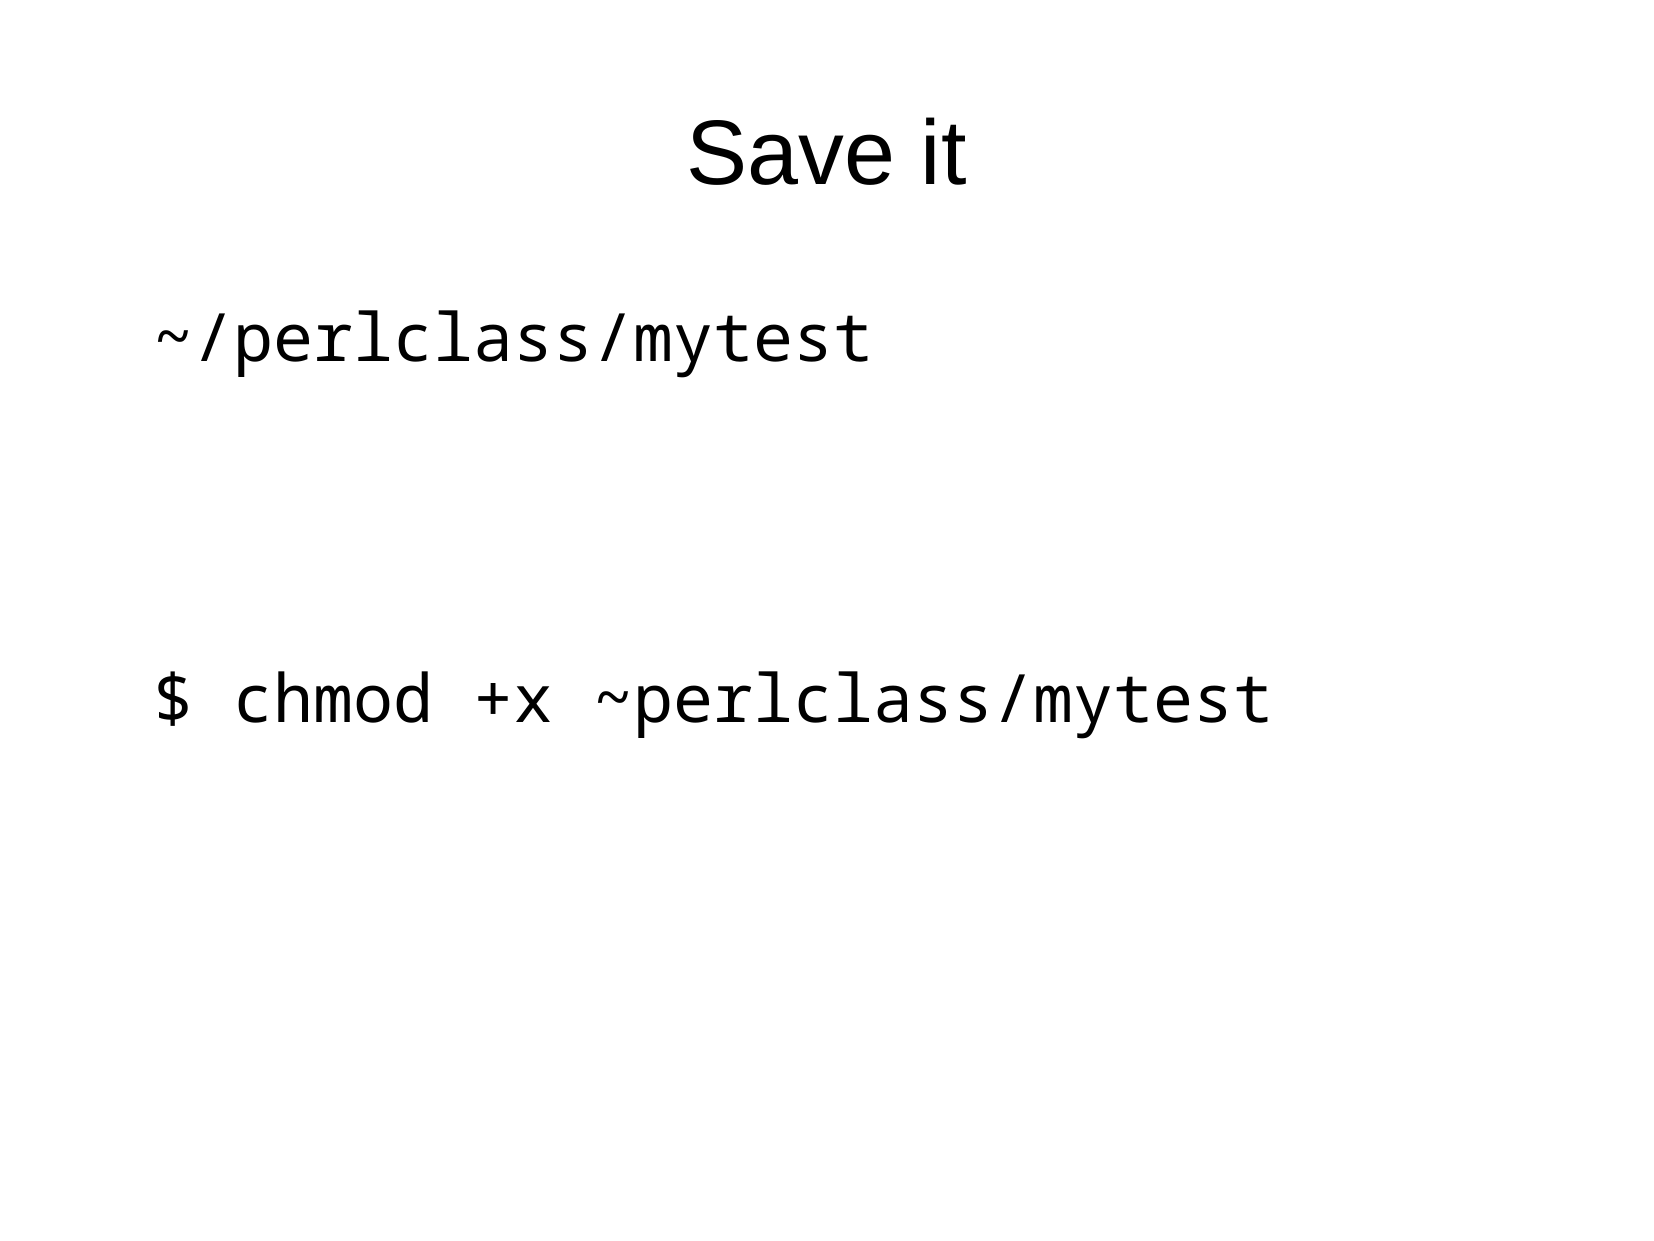

# Save it
~/perlclass/mytest
$ chmod +x ~perlclass/mytest